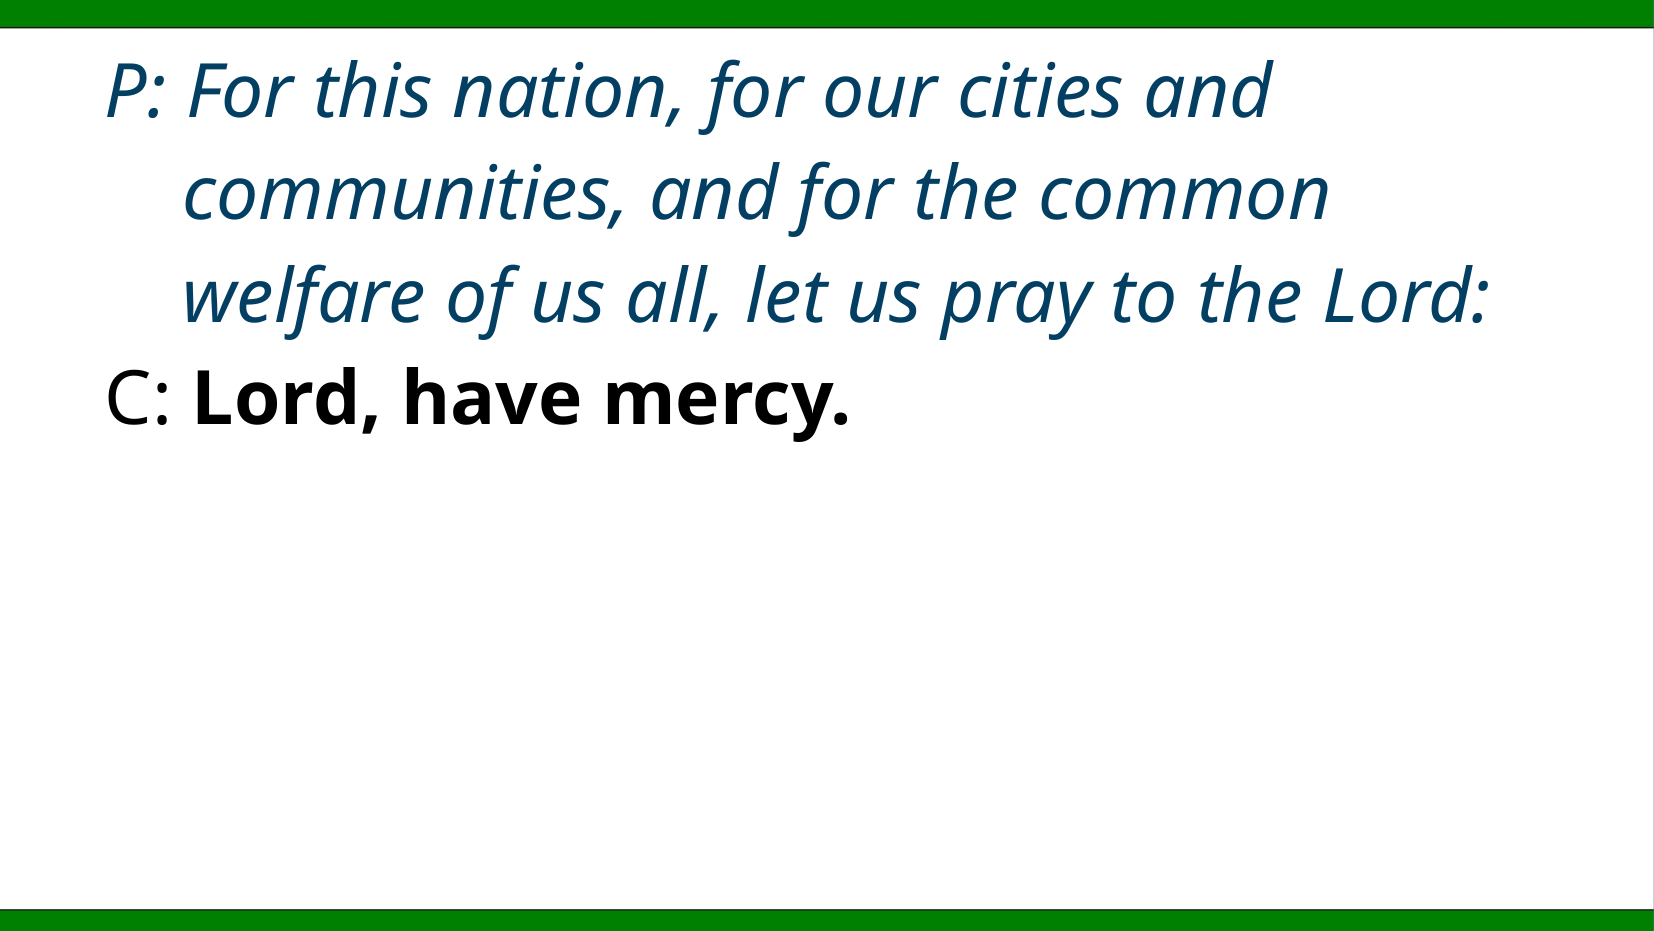

P: For this nation, for our cities and
 communities, and for the common
 welfare of us all, let us pray to the Lord:
C: Lord, have mercy.